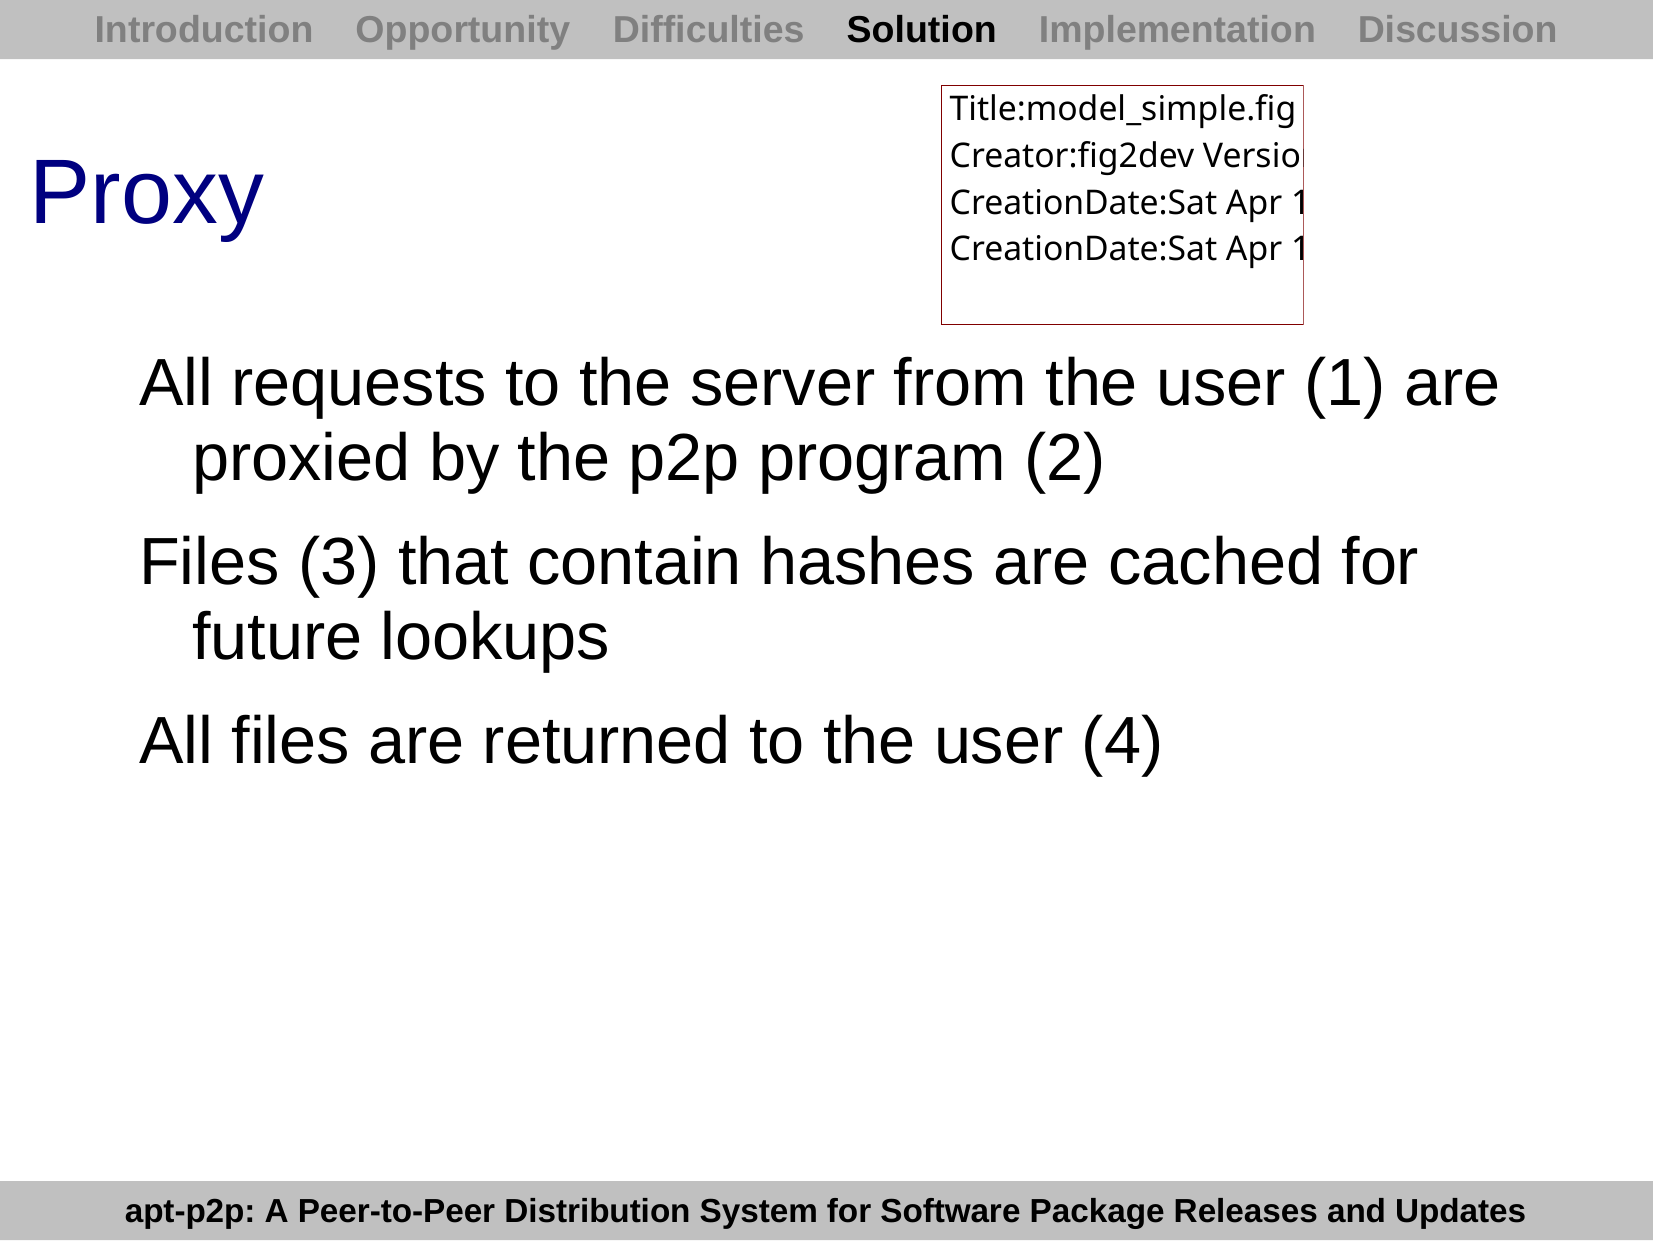

# Proxy
All requests to the server from the user (1) are proxied by the p2p program (2)
Files (3) that contain hashes are cached for future lookups
All files are returned to the user (4)